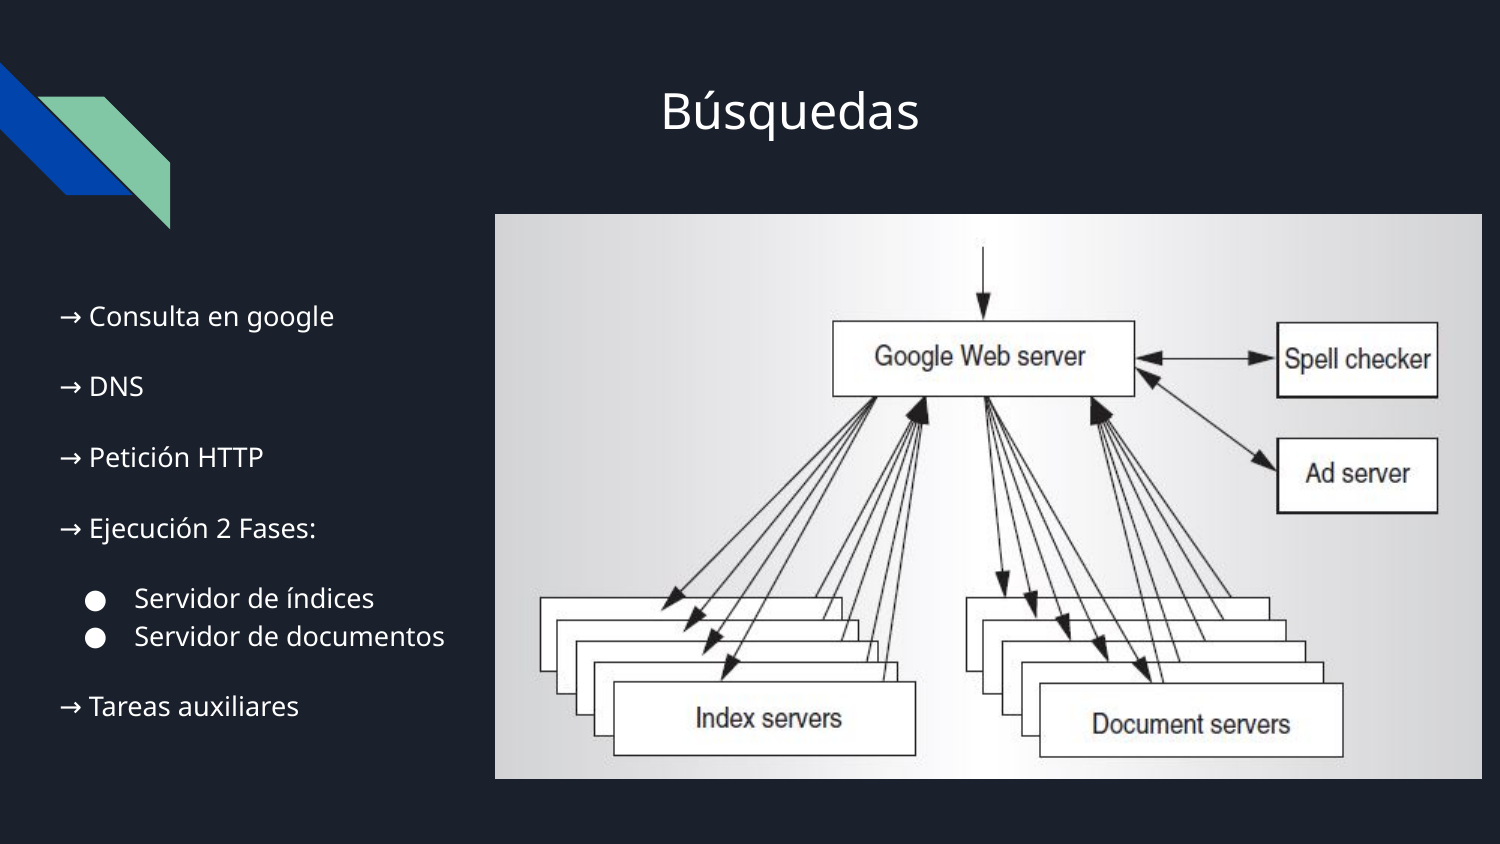

# Búsquedas
→ Consulta en google
→ DNS
→ Petición HTTP
→ Ejecución 2 Fases:
Servidor de índices
Servidor de documentos
→ Tareas auxiliares